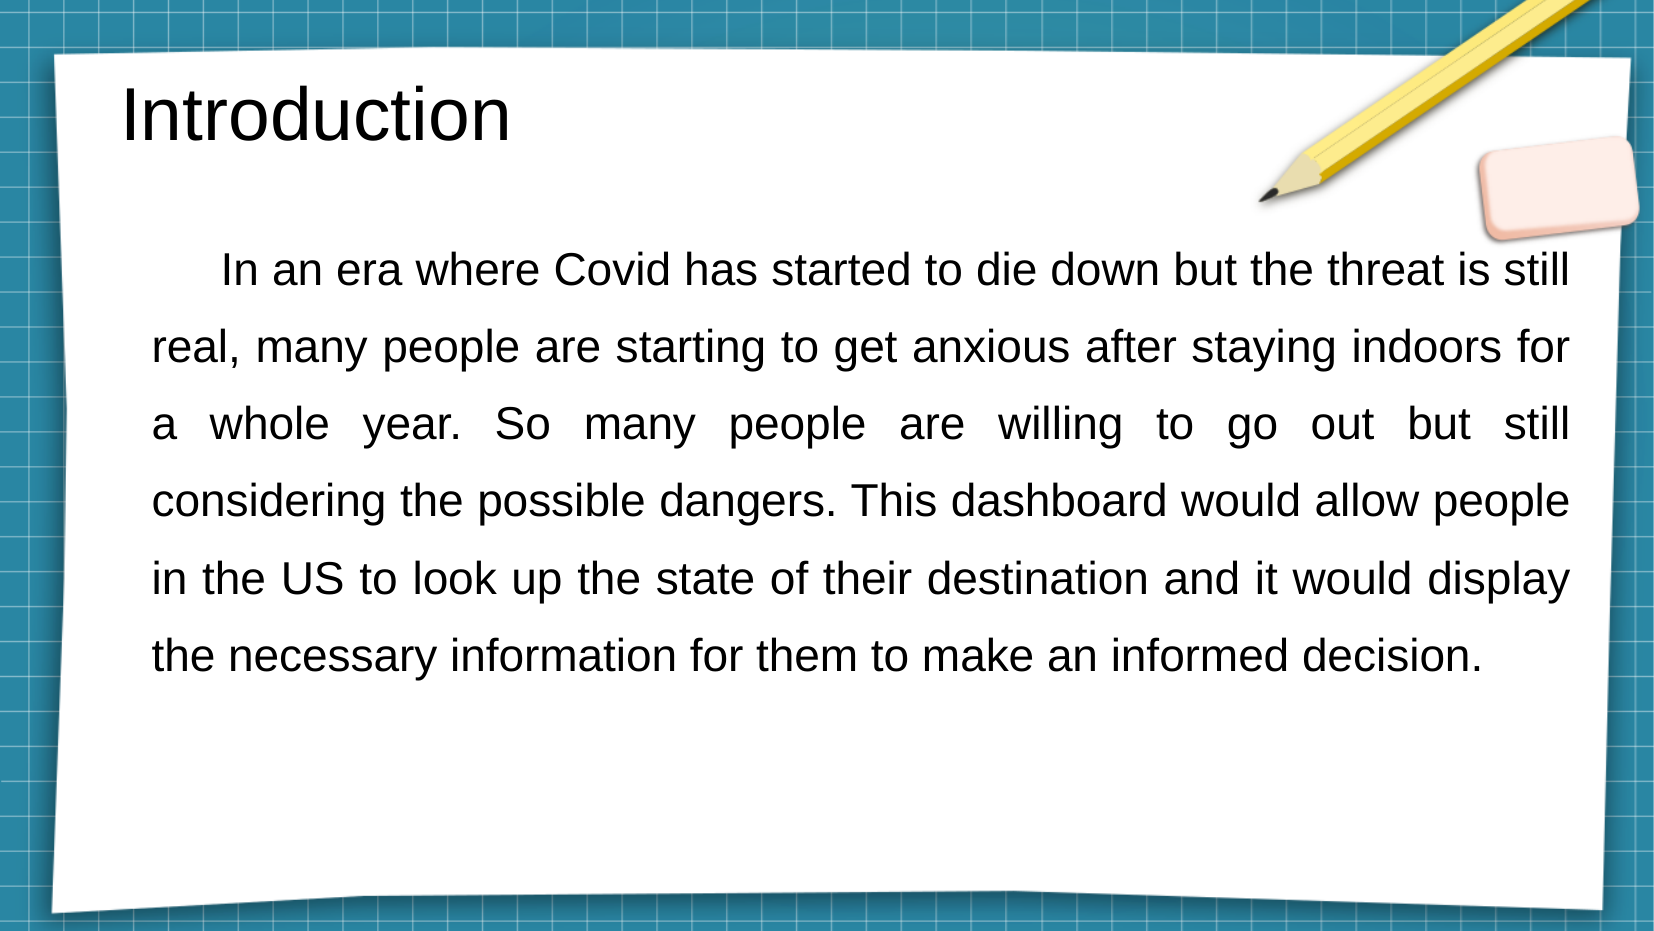

# Introduction
In an era where Covid has started to die down but the threat is still real, many people are starting to get anxious after staying indoors for a whole year. So many people are willing to go out but still considering the possible dangers. This dashboard would allow people in the US to look up the state of their destination and it would display the necessary information for them to make an informed decision.